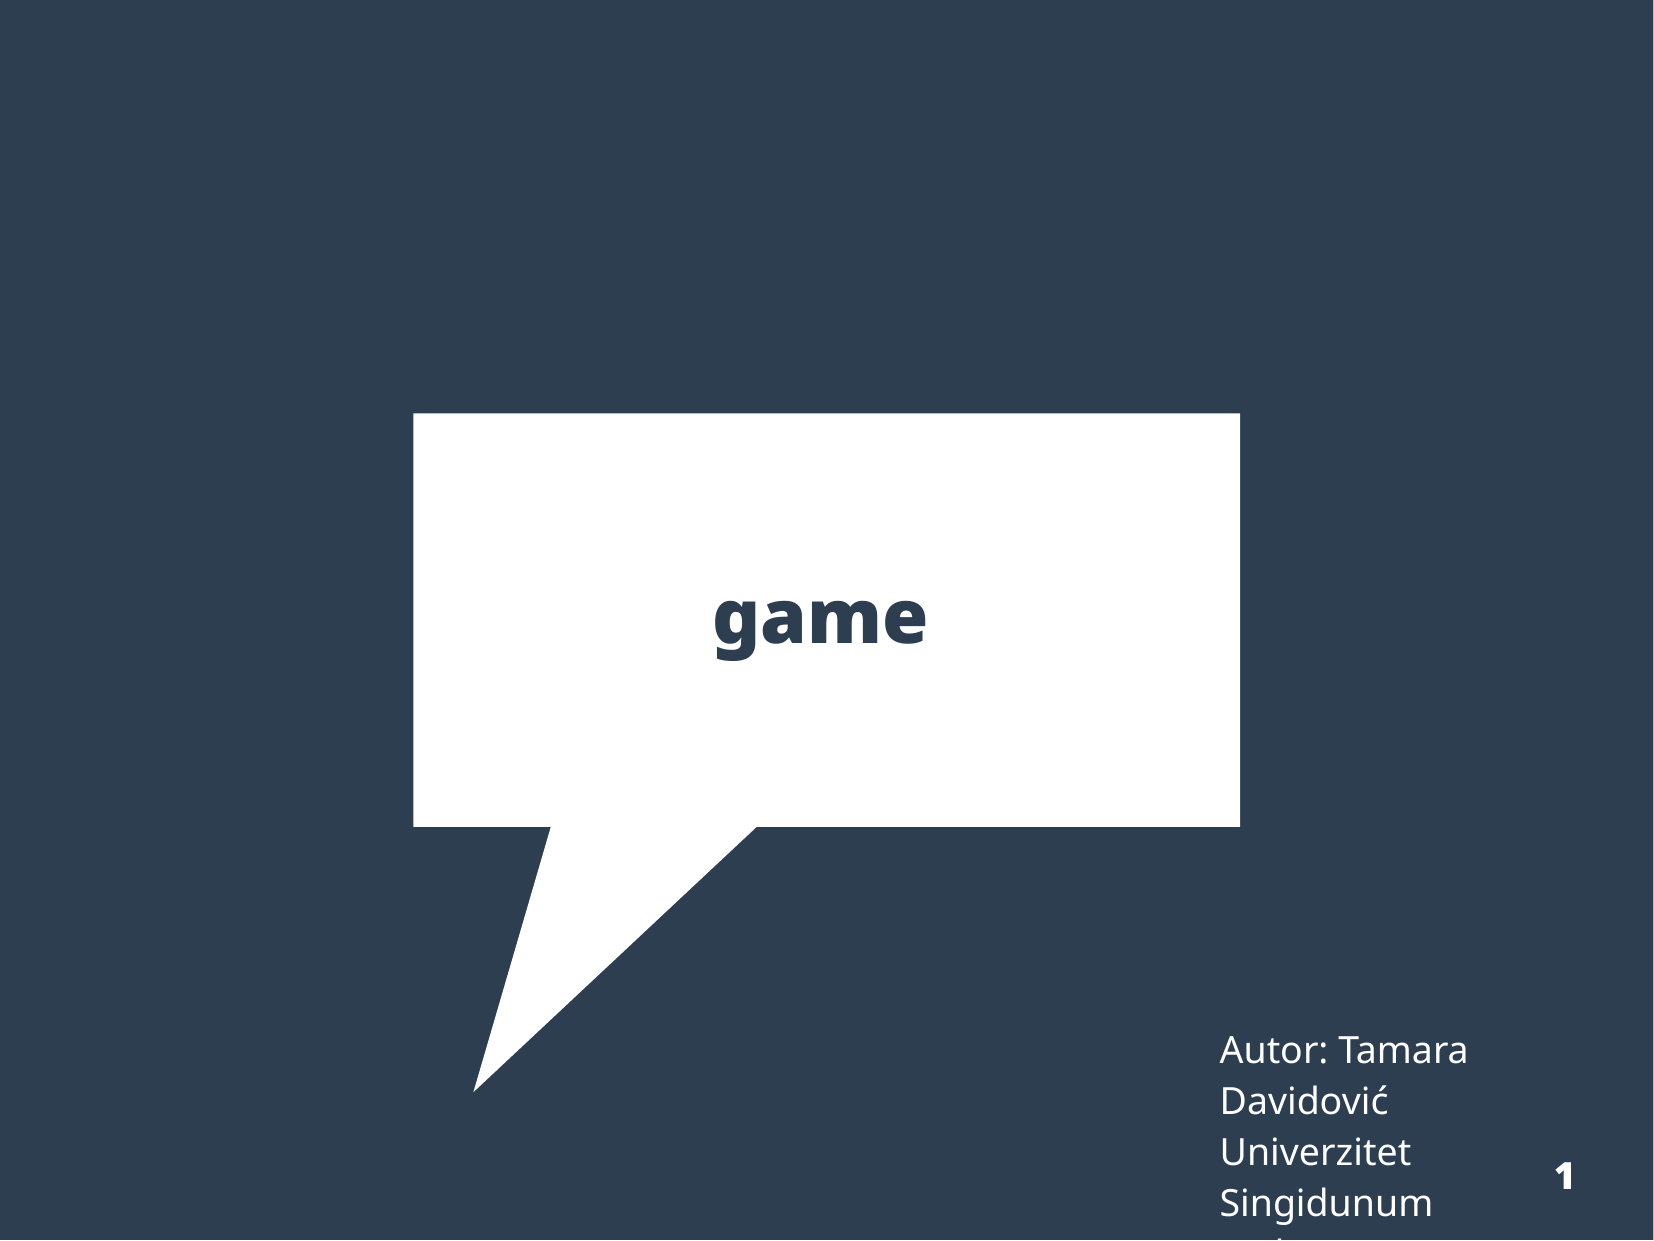

# game
Autor: Tamara Davidović
Univerzitet Singidunum
///datum
Novi Sad
1